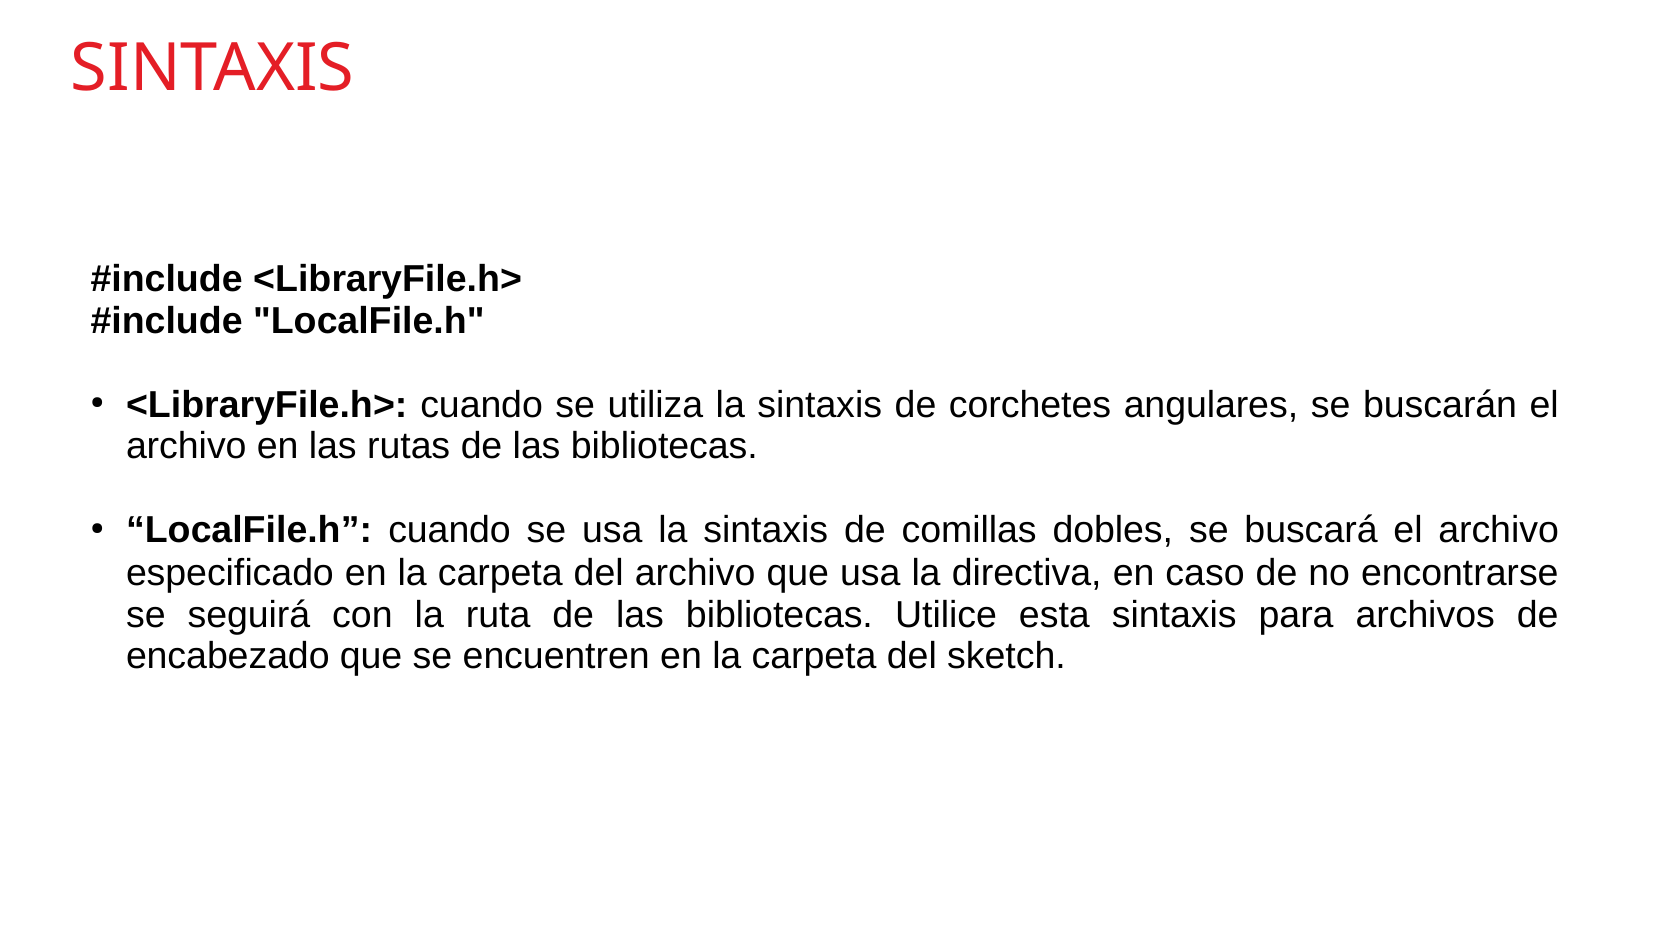

# SINTAXIS
#include <LibraryFile.h>
#include "LocalFile.h"
<LibraryFile.h>: cuando se utiliza la sintaxis de corchetes angulares, se buscarán el archivo en las rutas de las bibliotecas.
“LocalFile.h”: cuando se usa la sintaxis de comillas dobles, se buscará el archivo especificado en la carpeta del archivo que usa la directiva, en caso de no encontrarse se seguirá con la ruta de las bibliotecas. Utilice esta sintaxis para archivos de encabezado que se encuentren en la carpeta del sketch.